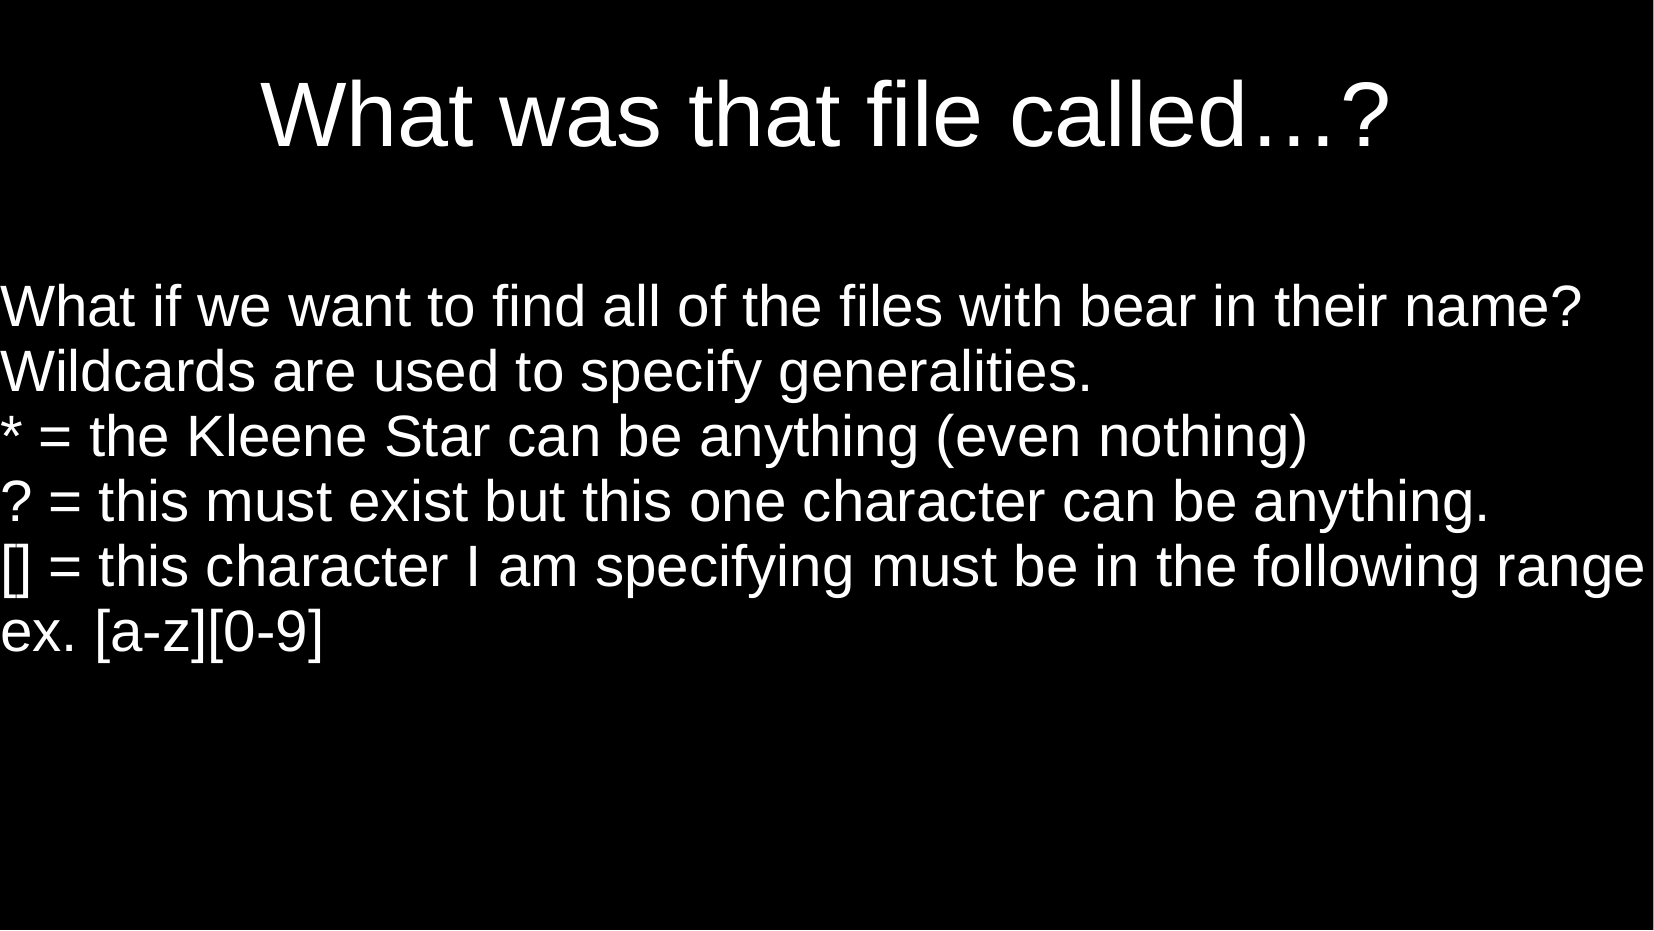

What was that file called…?
# What if we want to find all of the files with bear in their name?
Wildcards are used to specify generalities.
* = the Kleene Star can be anything (even nothing)
? = this must exist but this one character can be anything.
[] = this character I am specifying must be in the following range ex. [a-z][0-9]